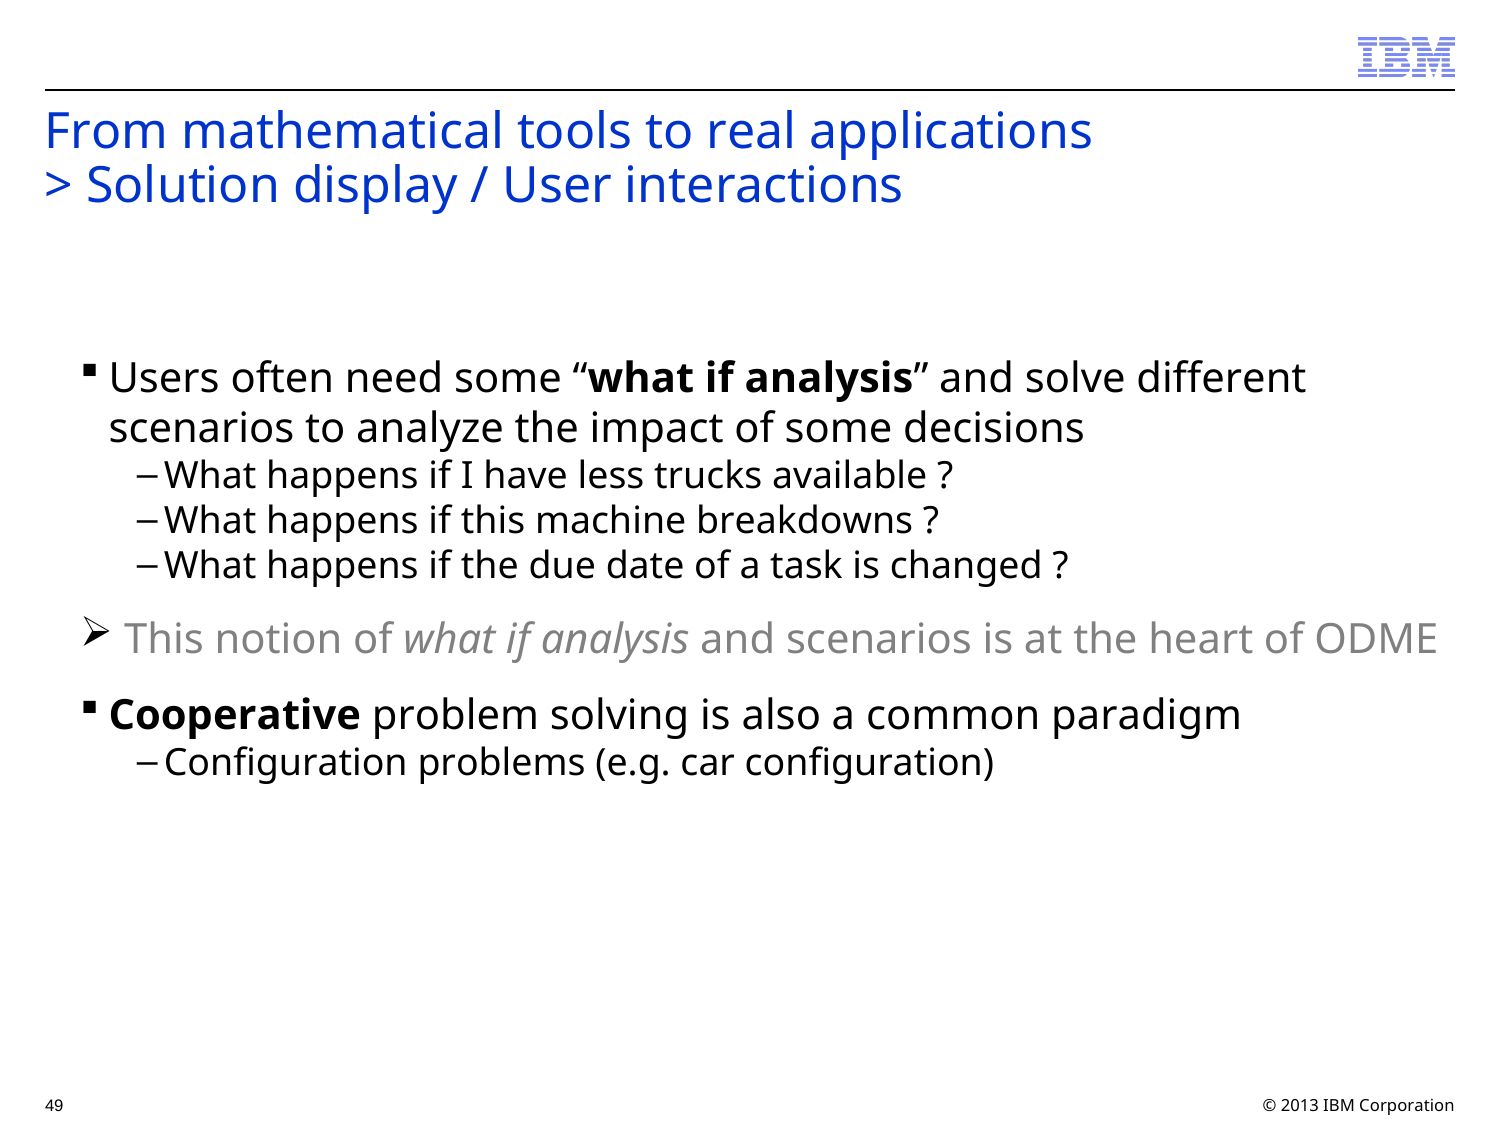

# From mathematical tools to real applications > Solution display / User interactions
Users often need some “what if analysis” and solve different scenarios to analyze the impact of some decisions
What happens if I have less trucks available ?
What happens if this machine breakdowns ?
What happens if the due date of a task is changed ?
 This notion of what if analysis and scenarios is at the heart of ODME
Cooperative problem solving is also a common paradigm
Configuration problems (e.g. car configuration)
49